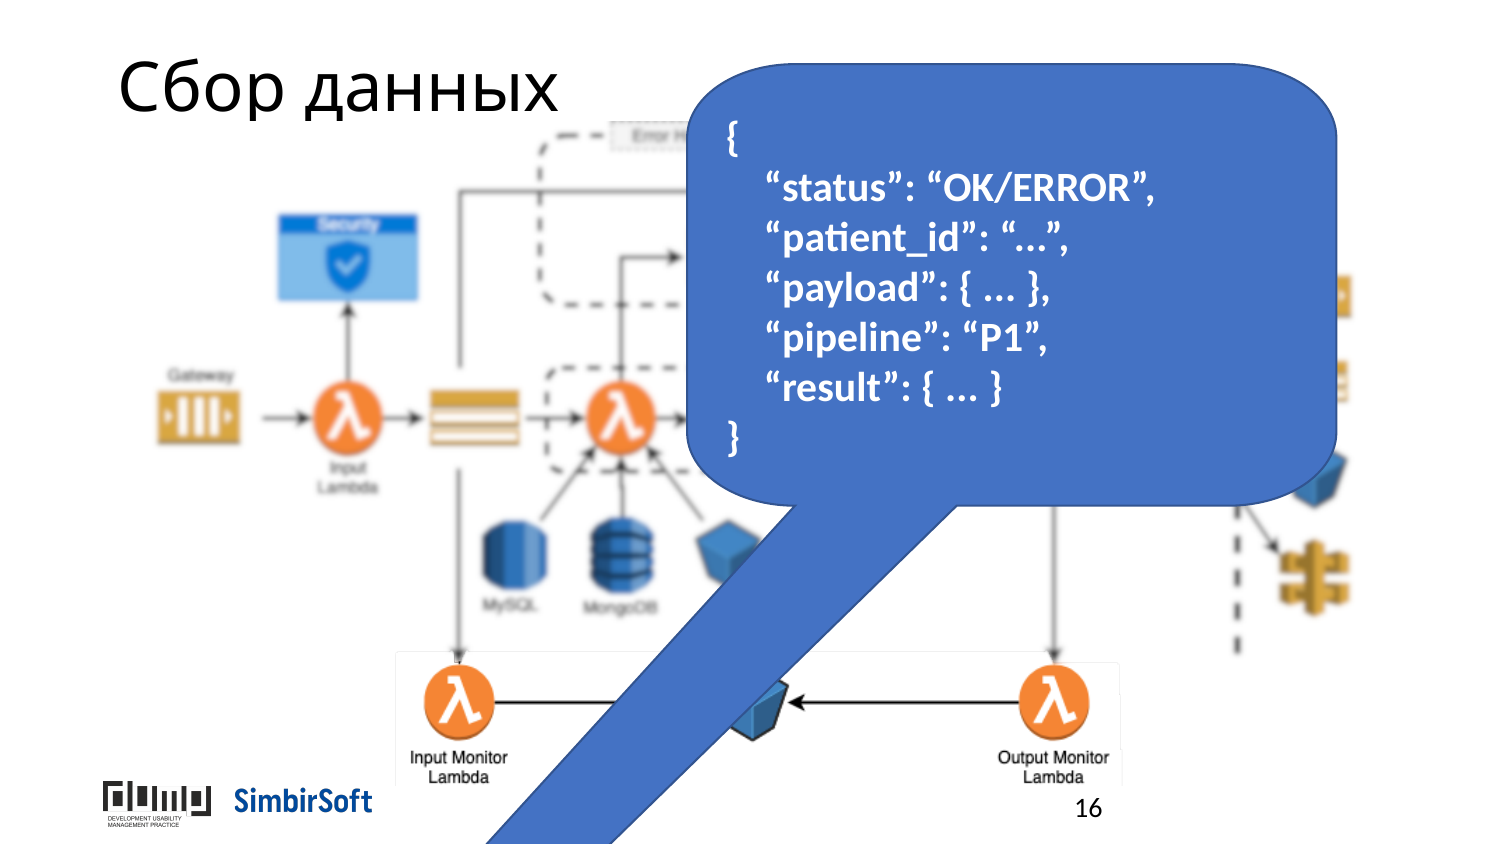

# Сбор данных
{
 “status”: “OK/ERROR”,
 “patient_id”: “...”,
 “payload”: { ... },
 “pipeline”: “P1”,
 “result”: { ... }
}